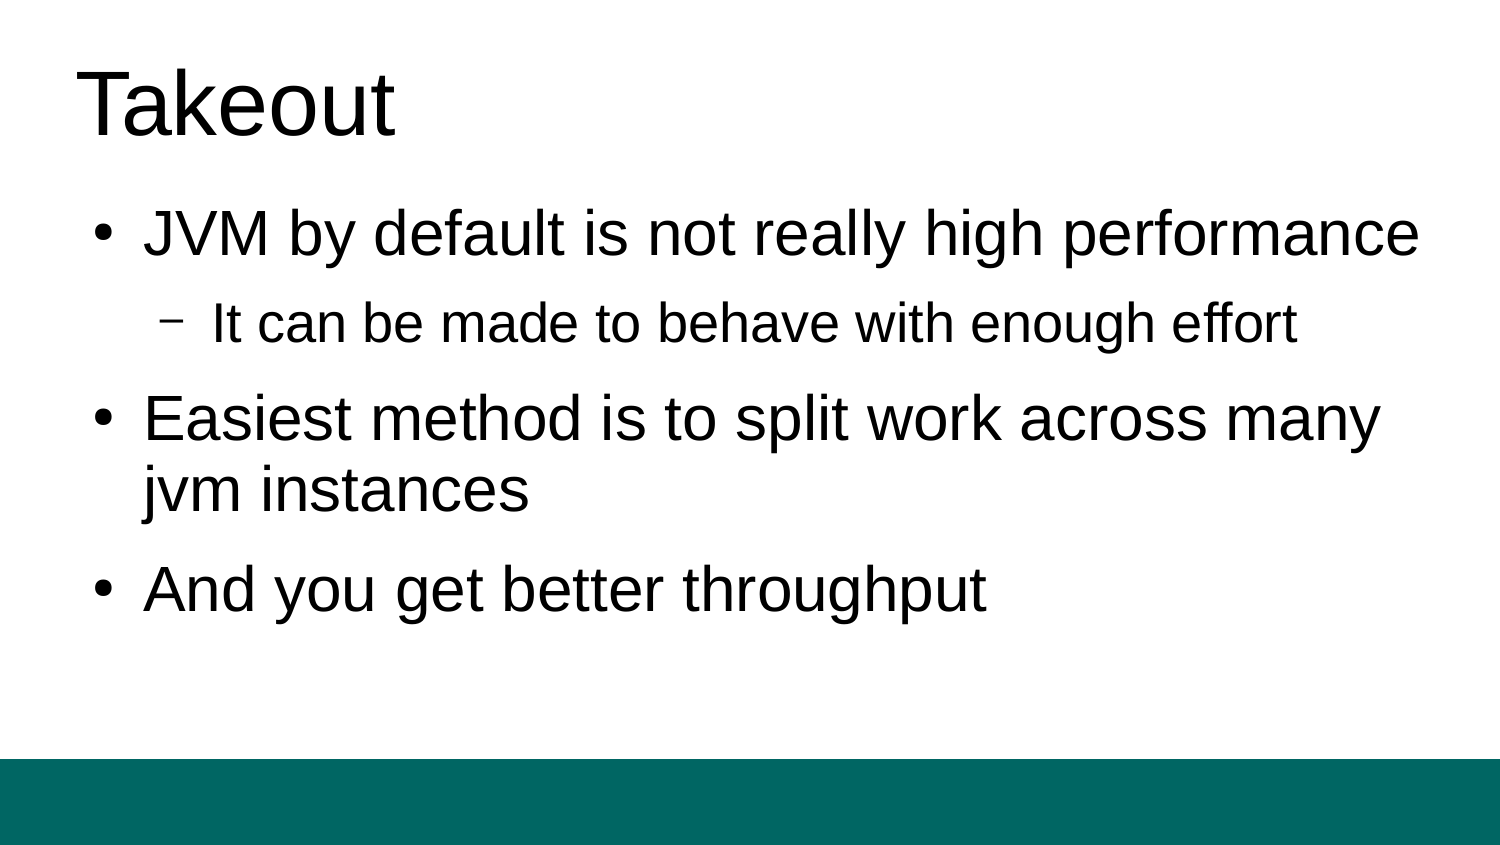

# Takeout
JVM by default is not really high performance
It can be made to behave with enough effort
Easiest method is to split work across many jvm instances
And you get better throughput